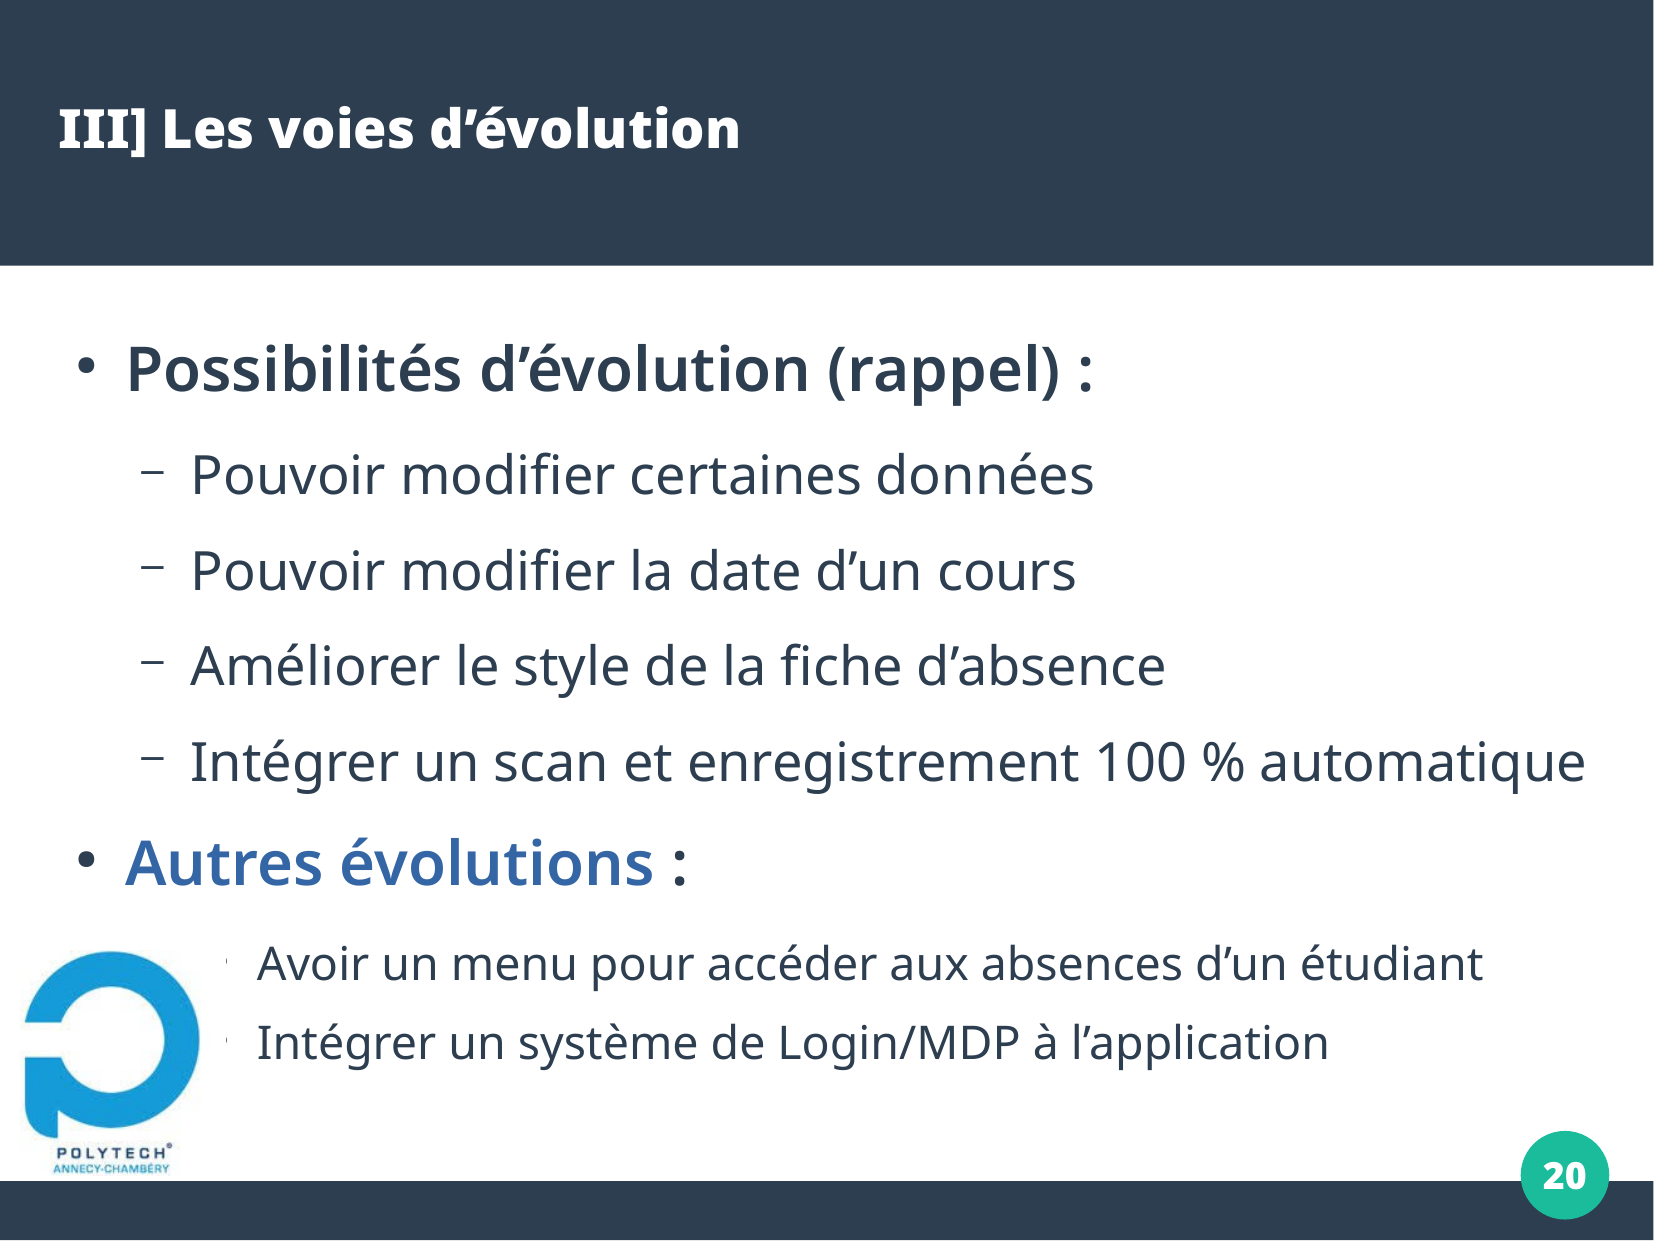

# III] Les voies d’évolution
Possibilités d’évolution (rappel) :
Pouvoir modifier certaines données
Pouvoir modifier la date d’un cours
Améliorer le style de la fiche d’absence
Intégrer un scan et enregistrement 100 % automatique
Autres évolutions :
Avoir un menu pour accéder aux absences d’un étudiant
Intégrer un système de Login/MDP à l’application
20